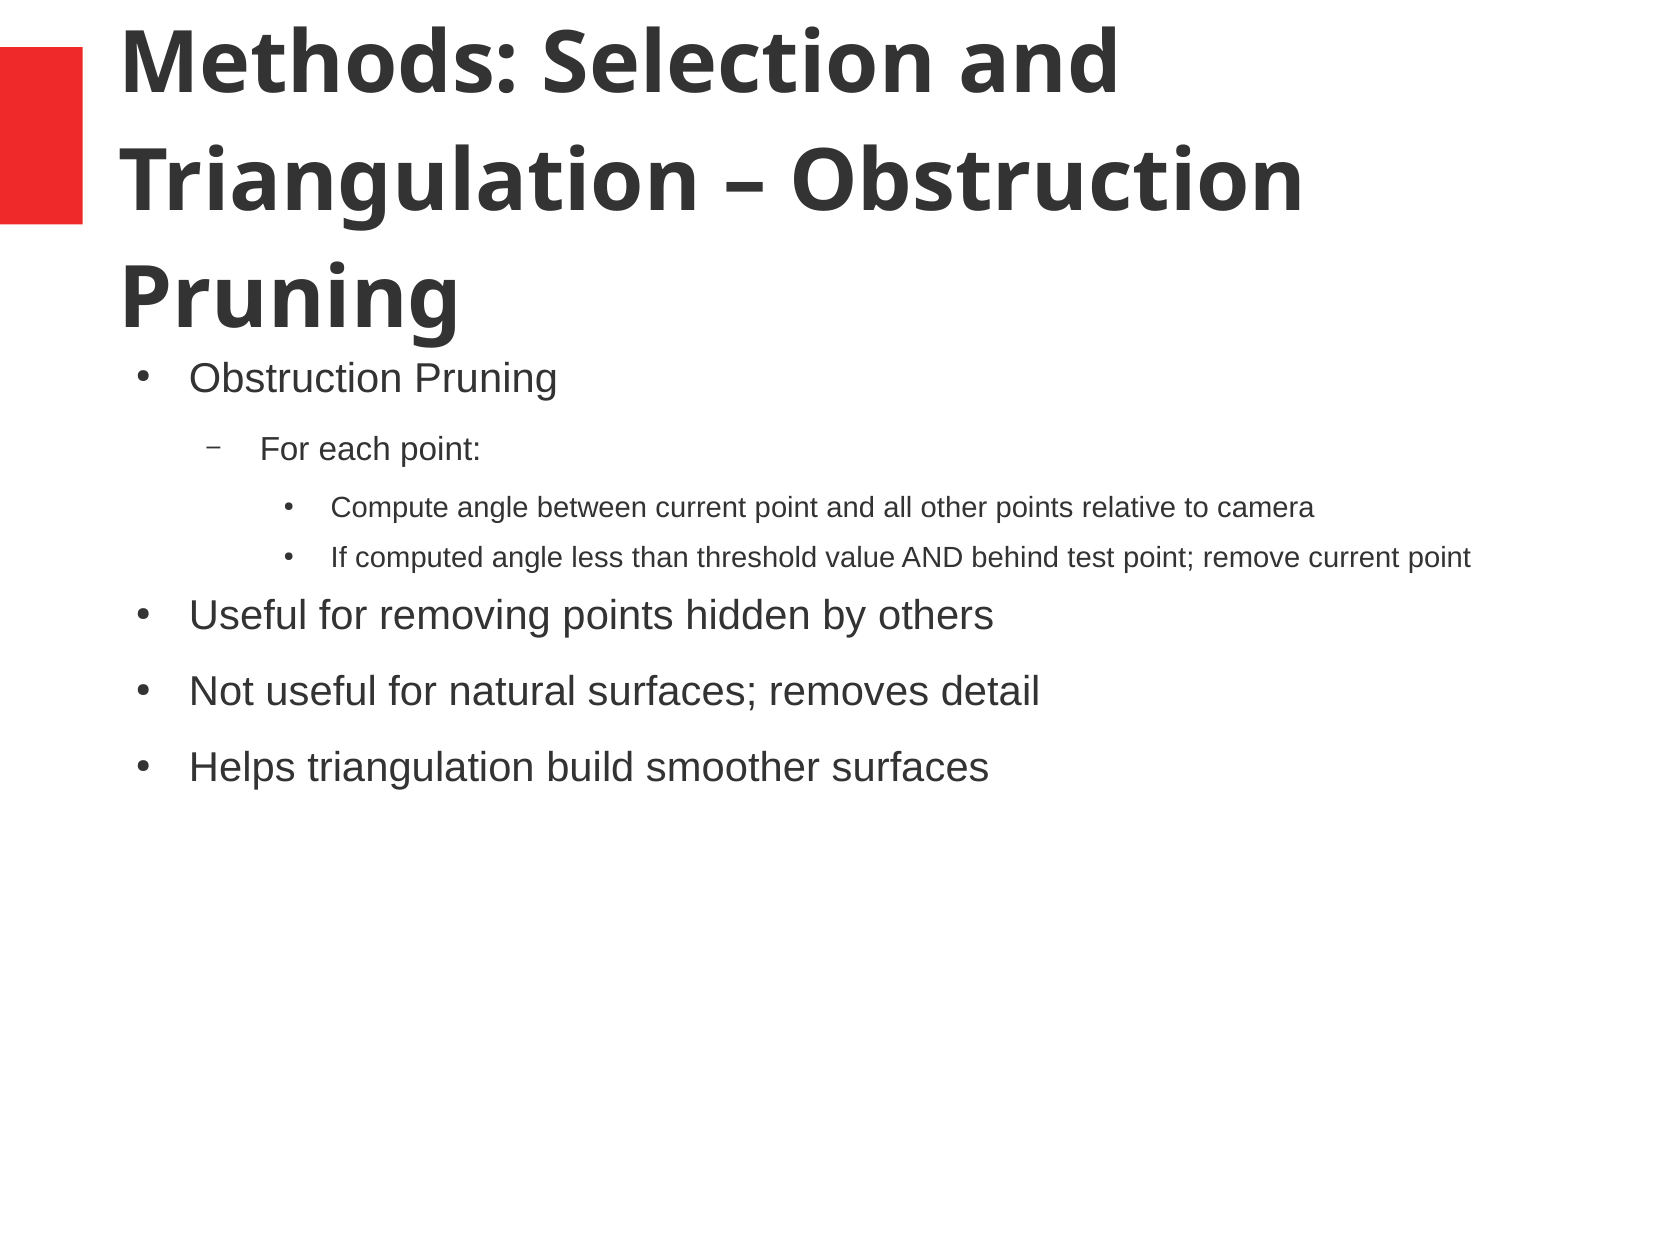

# Methods: Selection and Triangulation – Obstruction Pruning
Obstruction Pruning
For each point:
Compute angle between current point and all other points relative to camera
If computed angle less than threshold value AND behind test point; remove current point
Useful for removing points hidden by others
Not useful for natural surfaces; removes detail
Helps triangulation build smoother surfaces